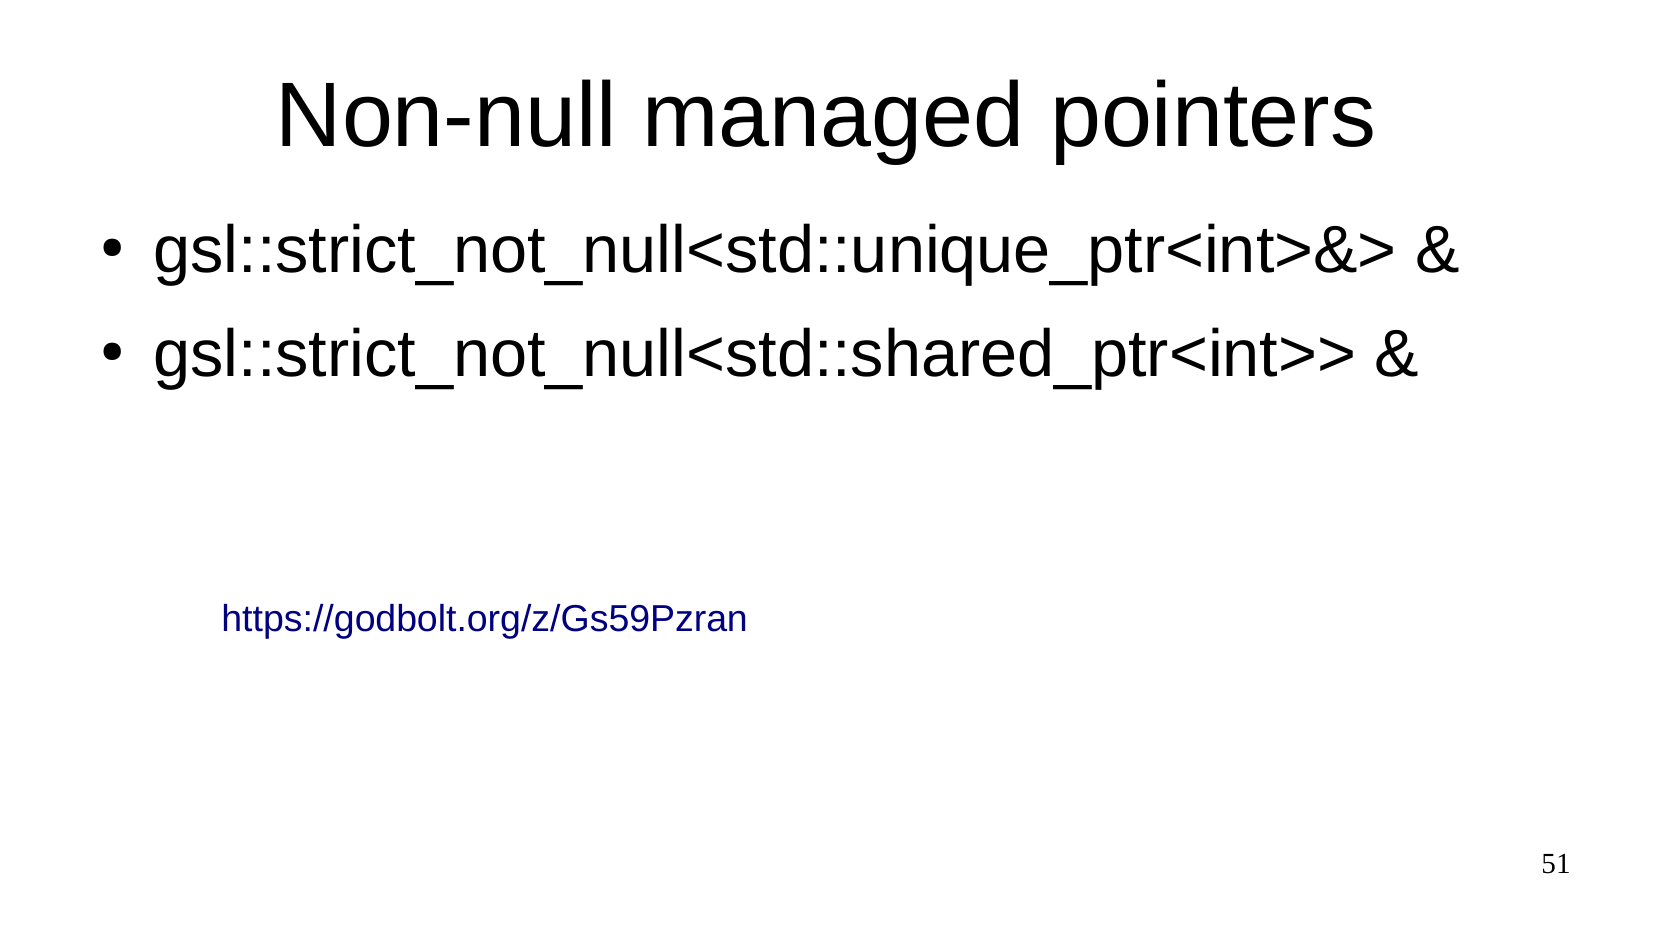

# Non-null managed pointers
gsl::strict_not_null<std::unique_ptr<int>&> &
gsl::strict_not_null<std::shared_ptr<int>> &
https://godbolt.org/z/Gs59Pzran
51